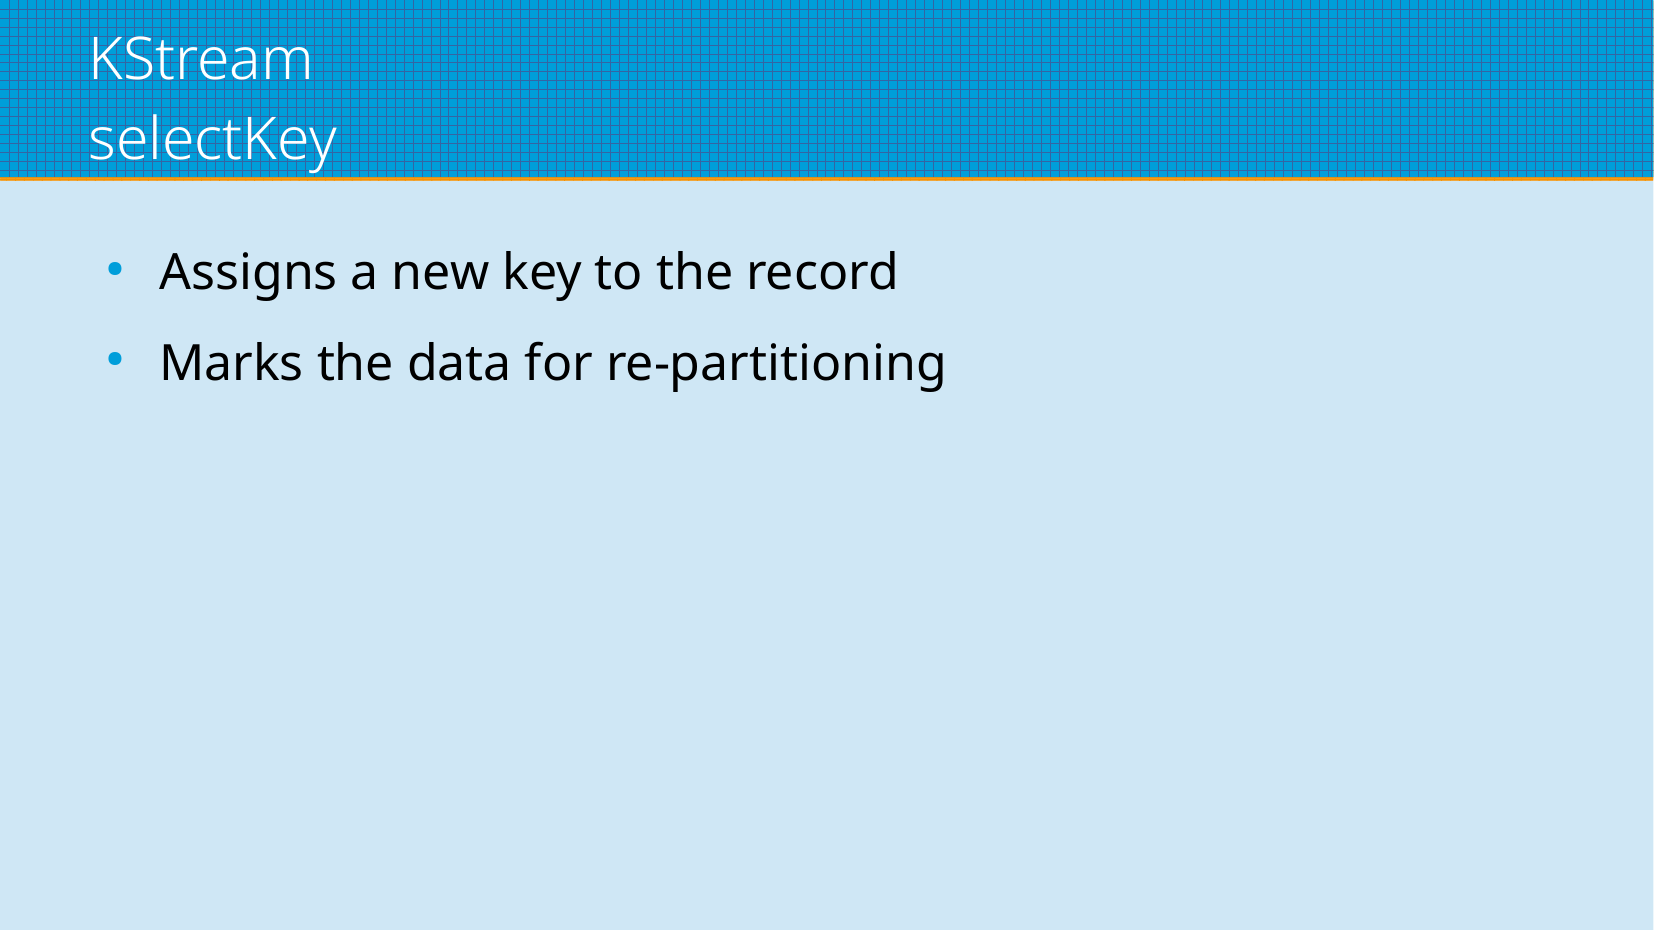

# KStream selectKey
Assigns a new key to the record
Marks the data for re-partitioning